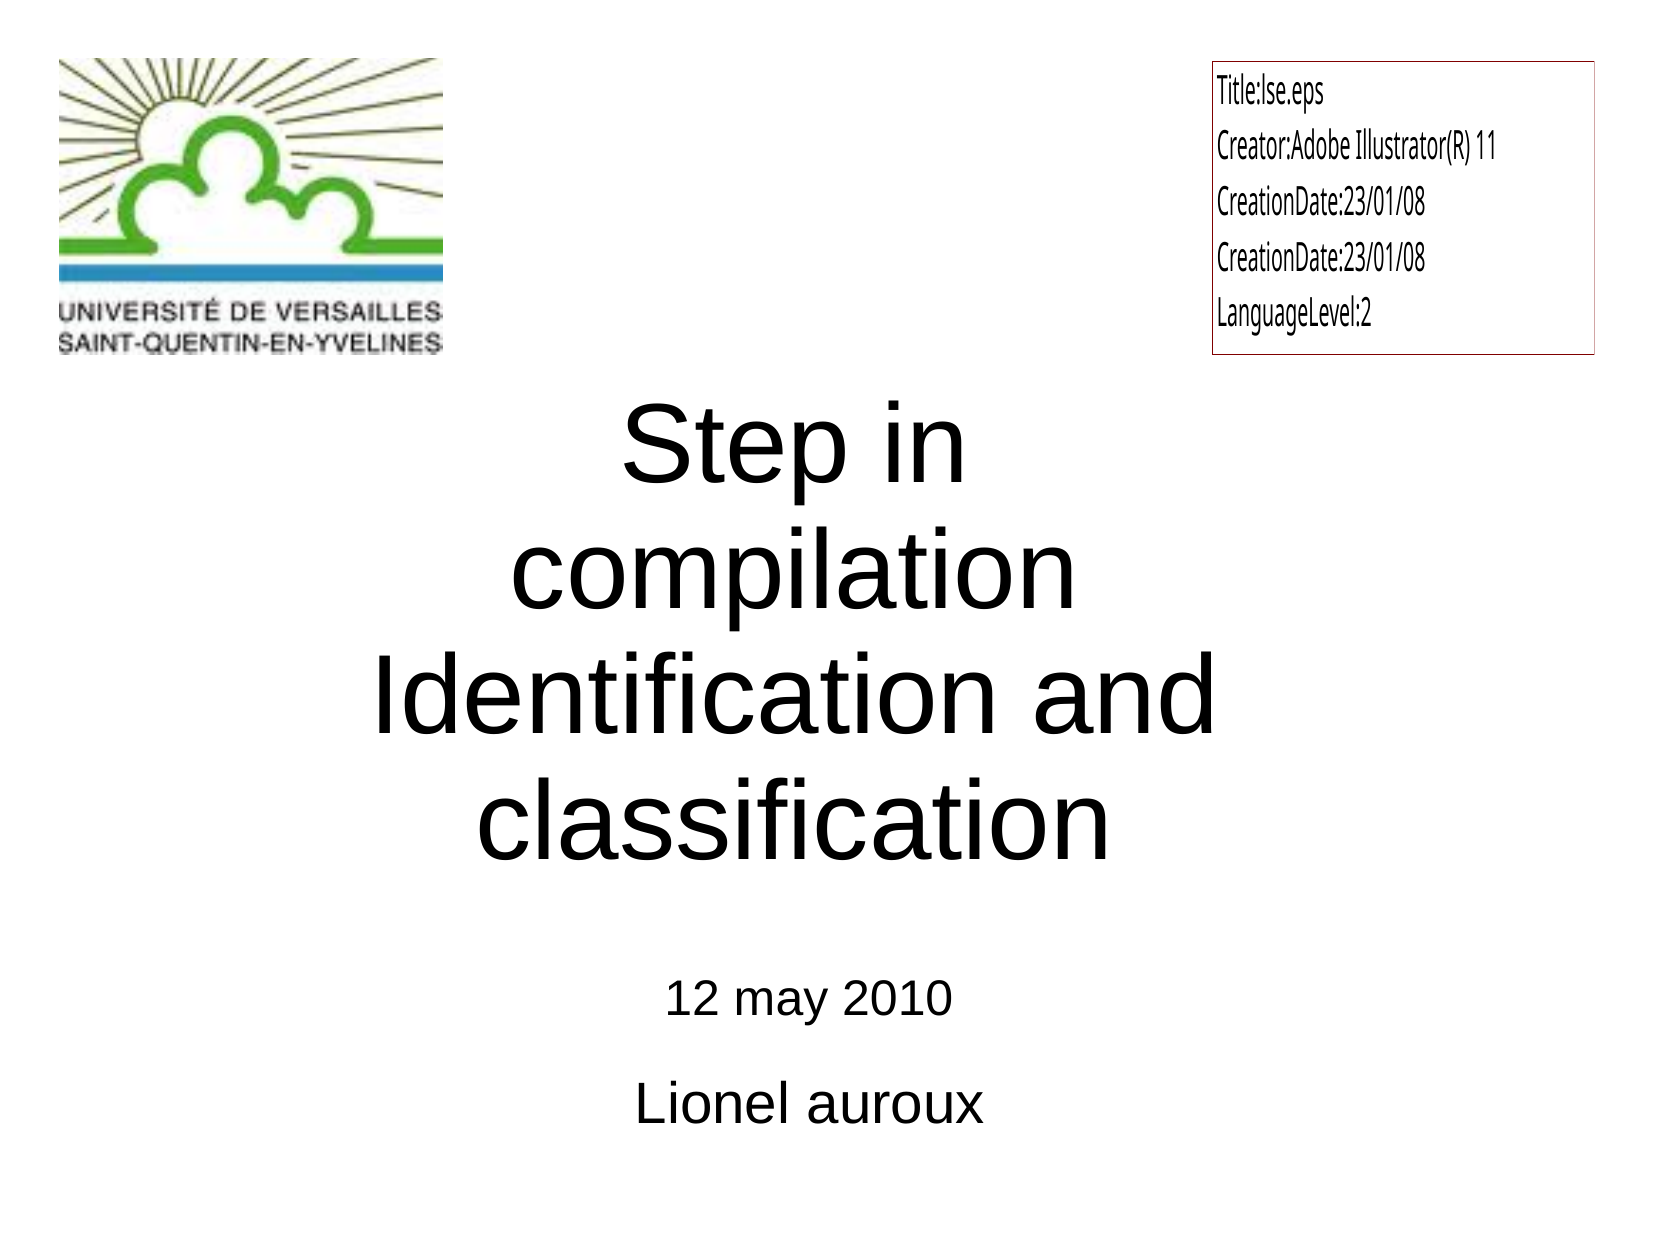

Step in compilation
Identification and classification
12 may 2010
Lionel auroux